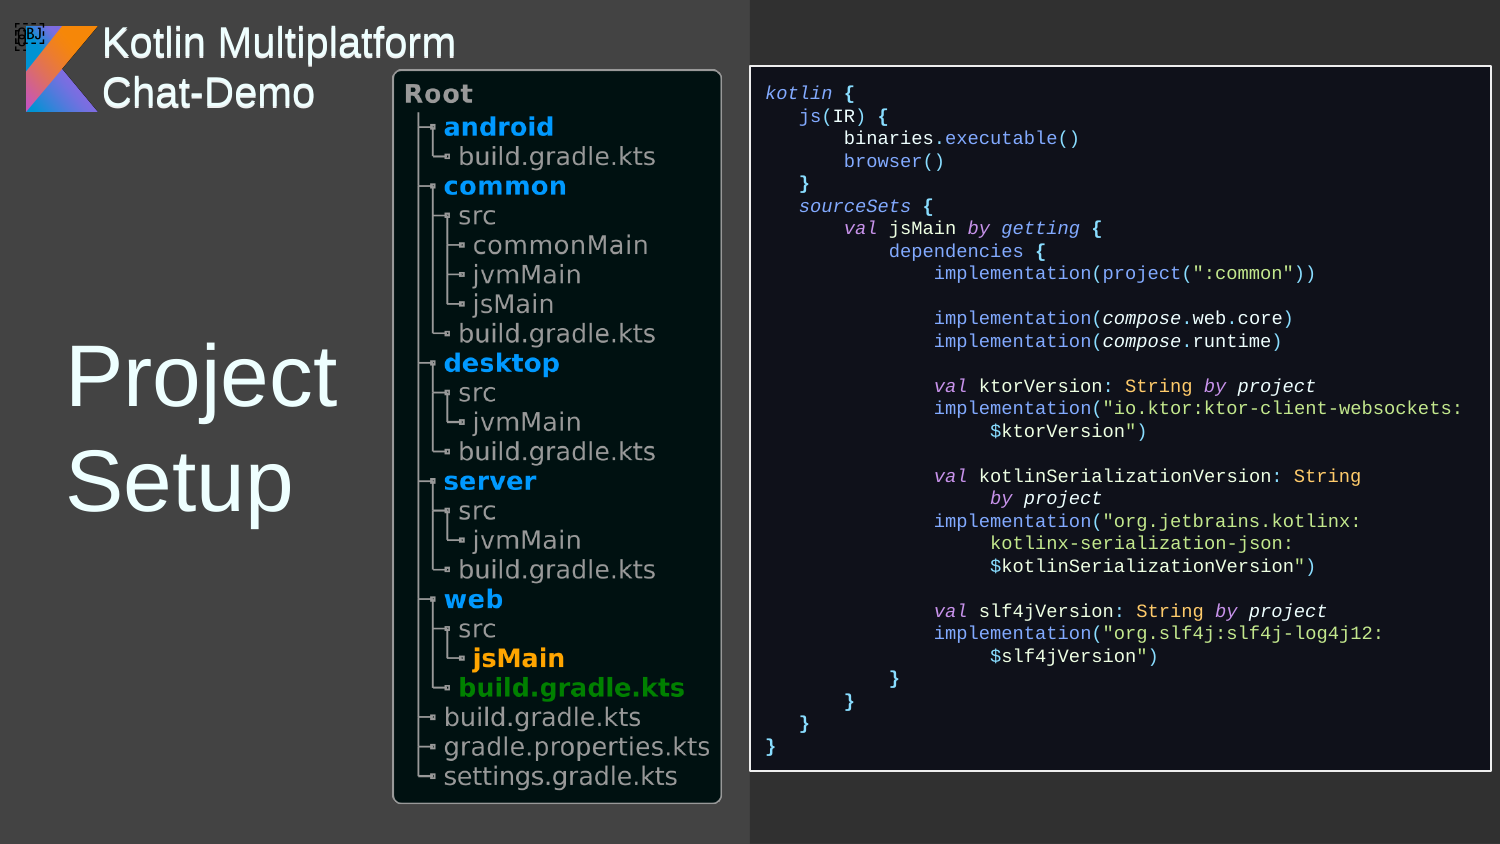

￼
Kotlin Multiplatform
Chat-Demo
kotlin {
 js(IR) {
 binaries.executable()
 browser()
 }
 sourceSets {
 val jsMain by getting {
 dependencies {
 implementation(project(":common"))
 implementation(compose.web.core)
 implementation(compose.runtime)
 val ktorVersion: String by project
 implementation("io.ktor:ktor-client-websockets:
$ktorVersion")
 val kotlinSerializationVersion: String
by project
 implementation("org.jetbrains.kotlinx:
kotlinx-serialization-json:
$kotlinSerializationVersion")
 val slf4jVersion: String by project
 implementation("org.slf4j:slf4j-log4j12:
$slf4jVersion")
 }
 }
 }
}
# Project Setup